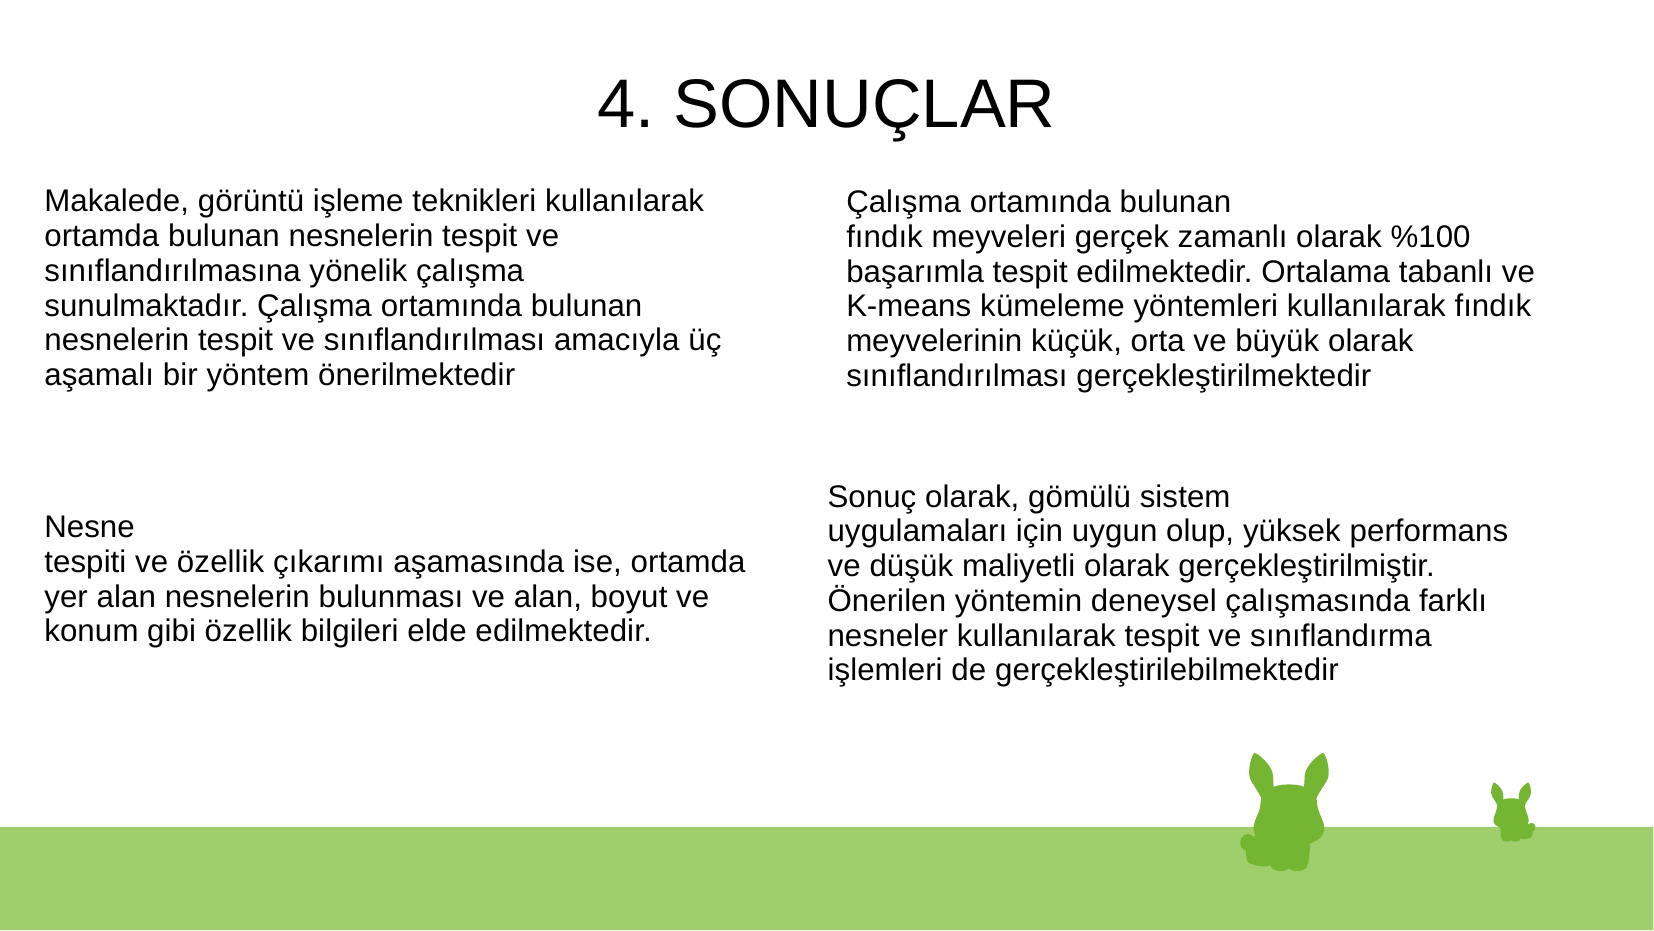

# 4. SONUÇLAR
Makalede, görüntü işleme teknikleri kullanılarak
ortamda bulunan nesnelerin tespit ve
sınıflandırılmasına yönelik çalışma
sunulmaktadır. Çalışma ortamında bulunan
nesnelerin tespit ve sınıflandırılması amacıyla üç
aşamalı bir yöntem önerilmektedir
Çalışma ortamında bulunan
fındık meyveleri gerçek zamanlı olarak %100
başarımla tespit edilmektedir. Ortalama tabanlı ve
K-means kümeleme yöntemleri kullanılarak fındık
meyvelerinin küçük, orta ve büyük olarak
sınıflandırılması gerçekleştirilmektedir
Sonuç olarak, gömülü sistem
uygulamaları için uygun olup, yüksek performans
ve düşük maliyetli olarak gerçekleştirilmiştir.
Önerilen yöntemin deneysel çalışmasında farklı
nesneler kullanılarak tespit ve sınıflandırma
işlemleri de gerçekleştirilebilmektedir
Nesne
tespiti ve özellik çıkarımı aşamasında ise, ortamda
yer alan nesnelerin bulunması ve alan, boyut ve
konum gibi özellik bilgileri elde edilmektedir.